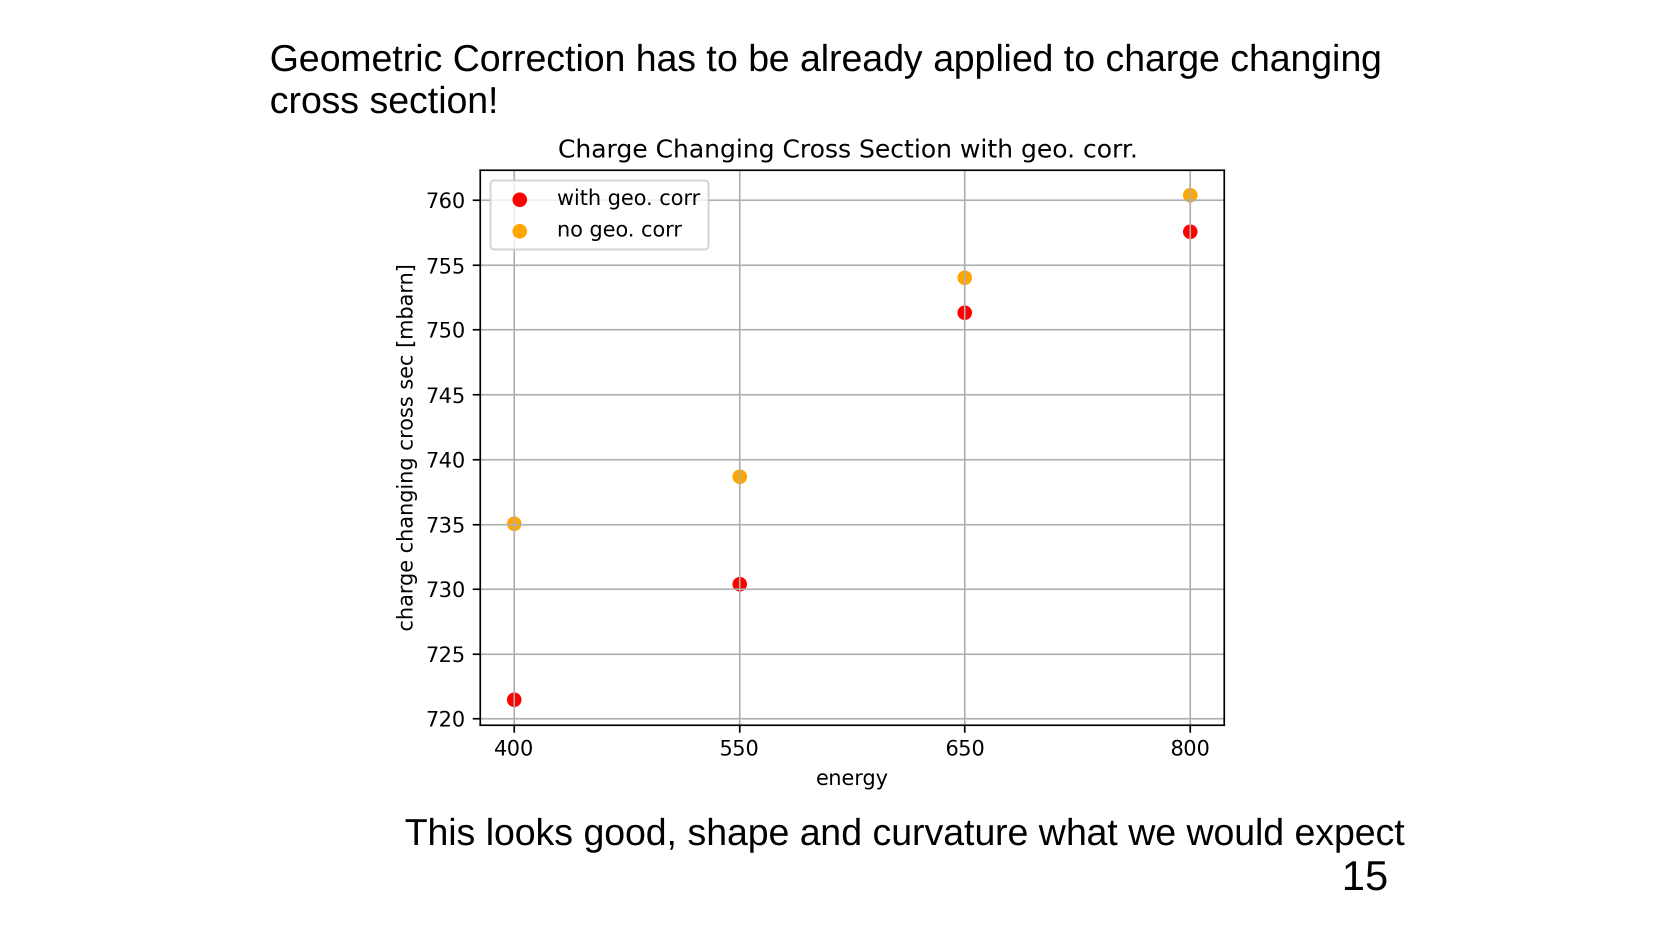

Geometric Correction has to be already applied to charge changing cross section!
This looks good, shape and curvature what we would expect